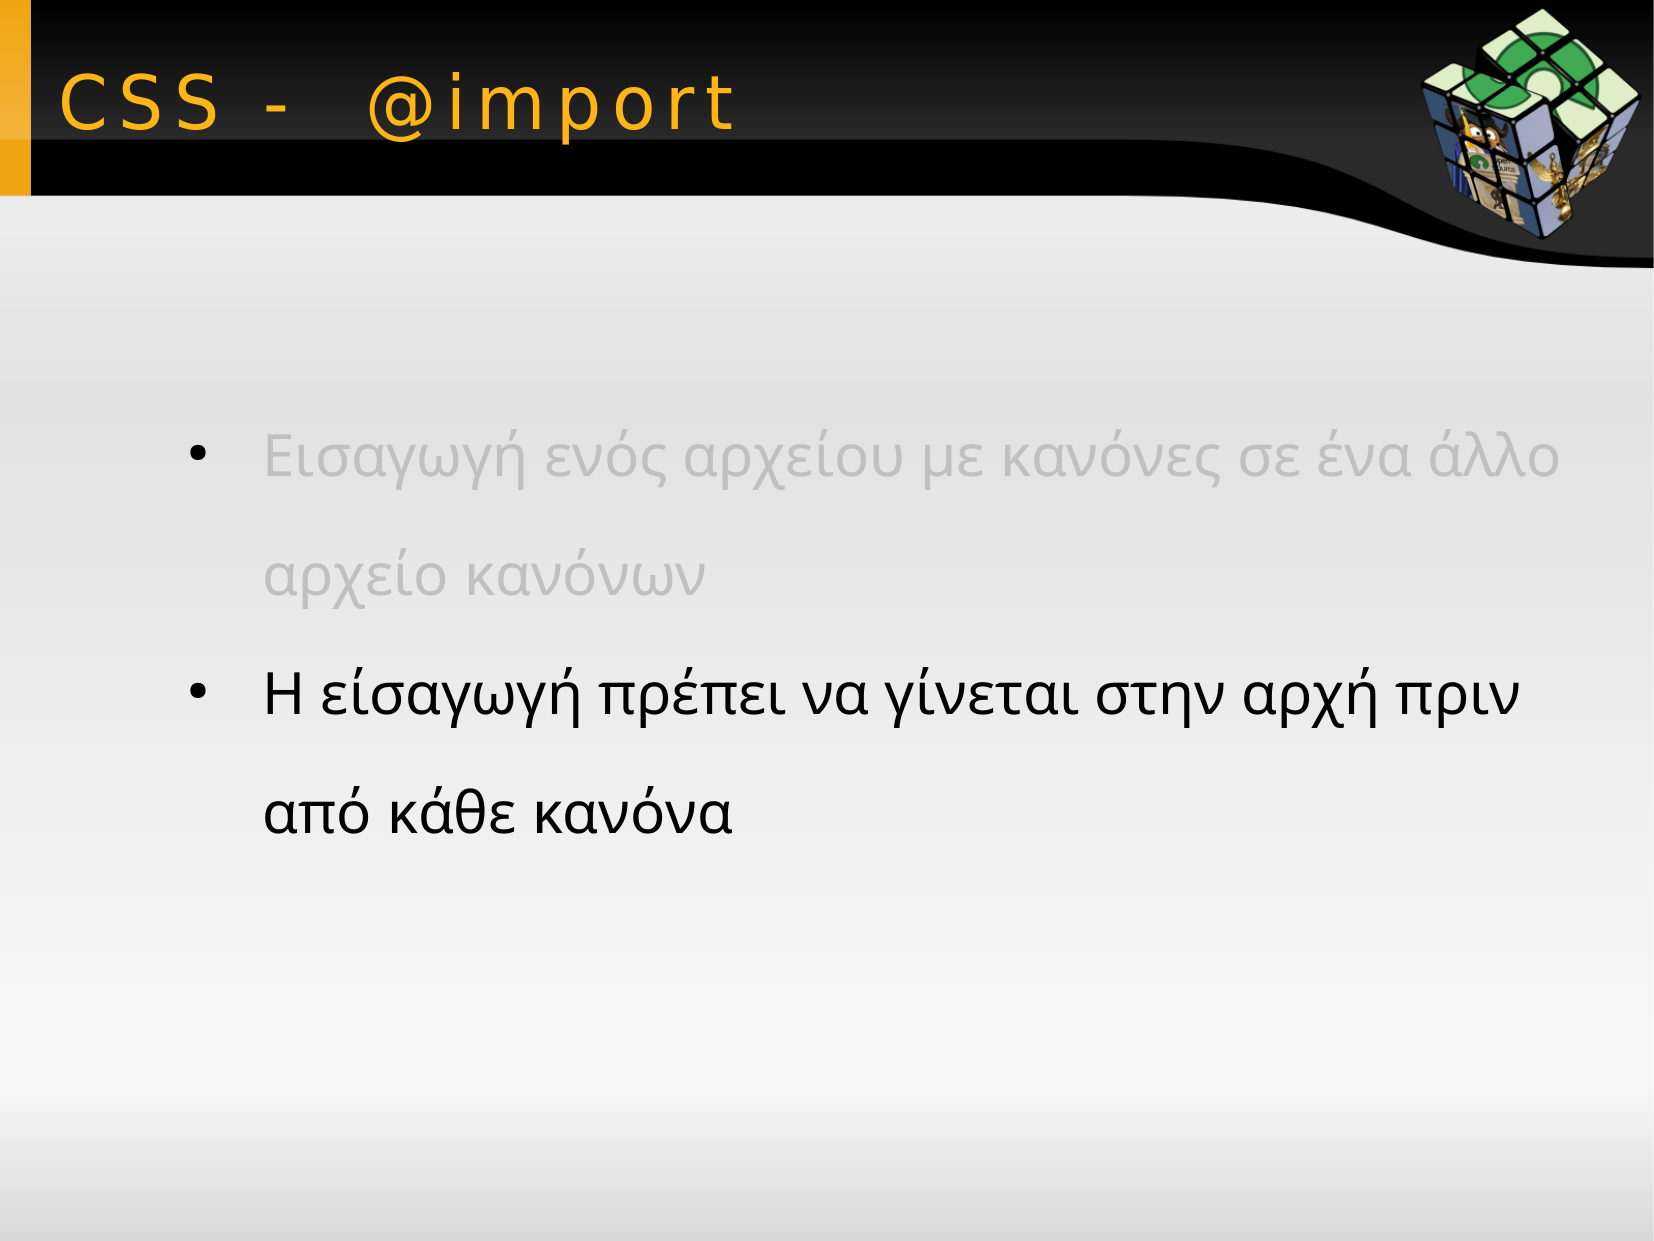

# CSS - @import
Εισαγωγή ενός αρχείου με κανόνες σε ένα άλλο αρχείο κανόνων
Η είσαγωγή πρέπει να γίνεται στην αρχή πριν από κάθε κανόνα